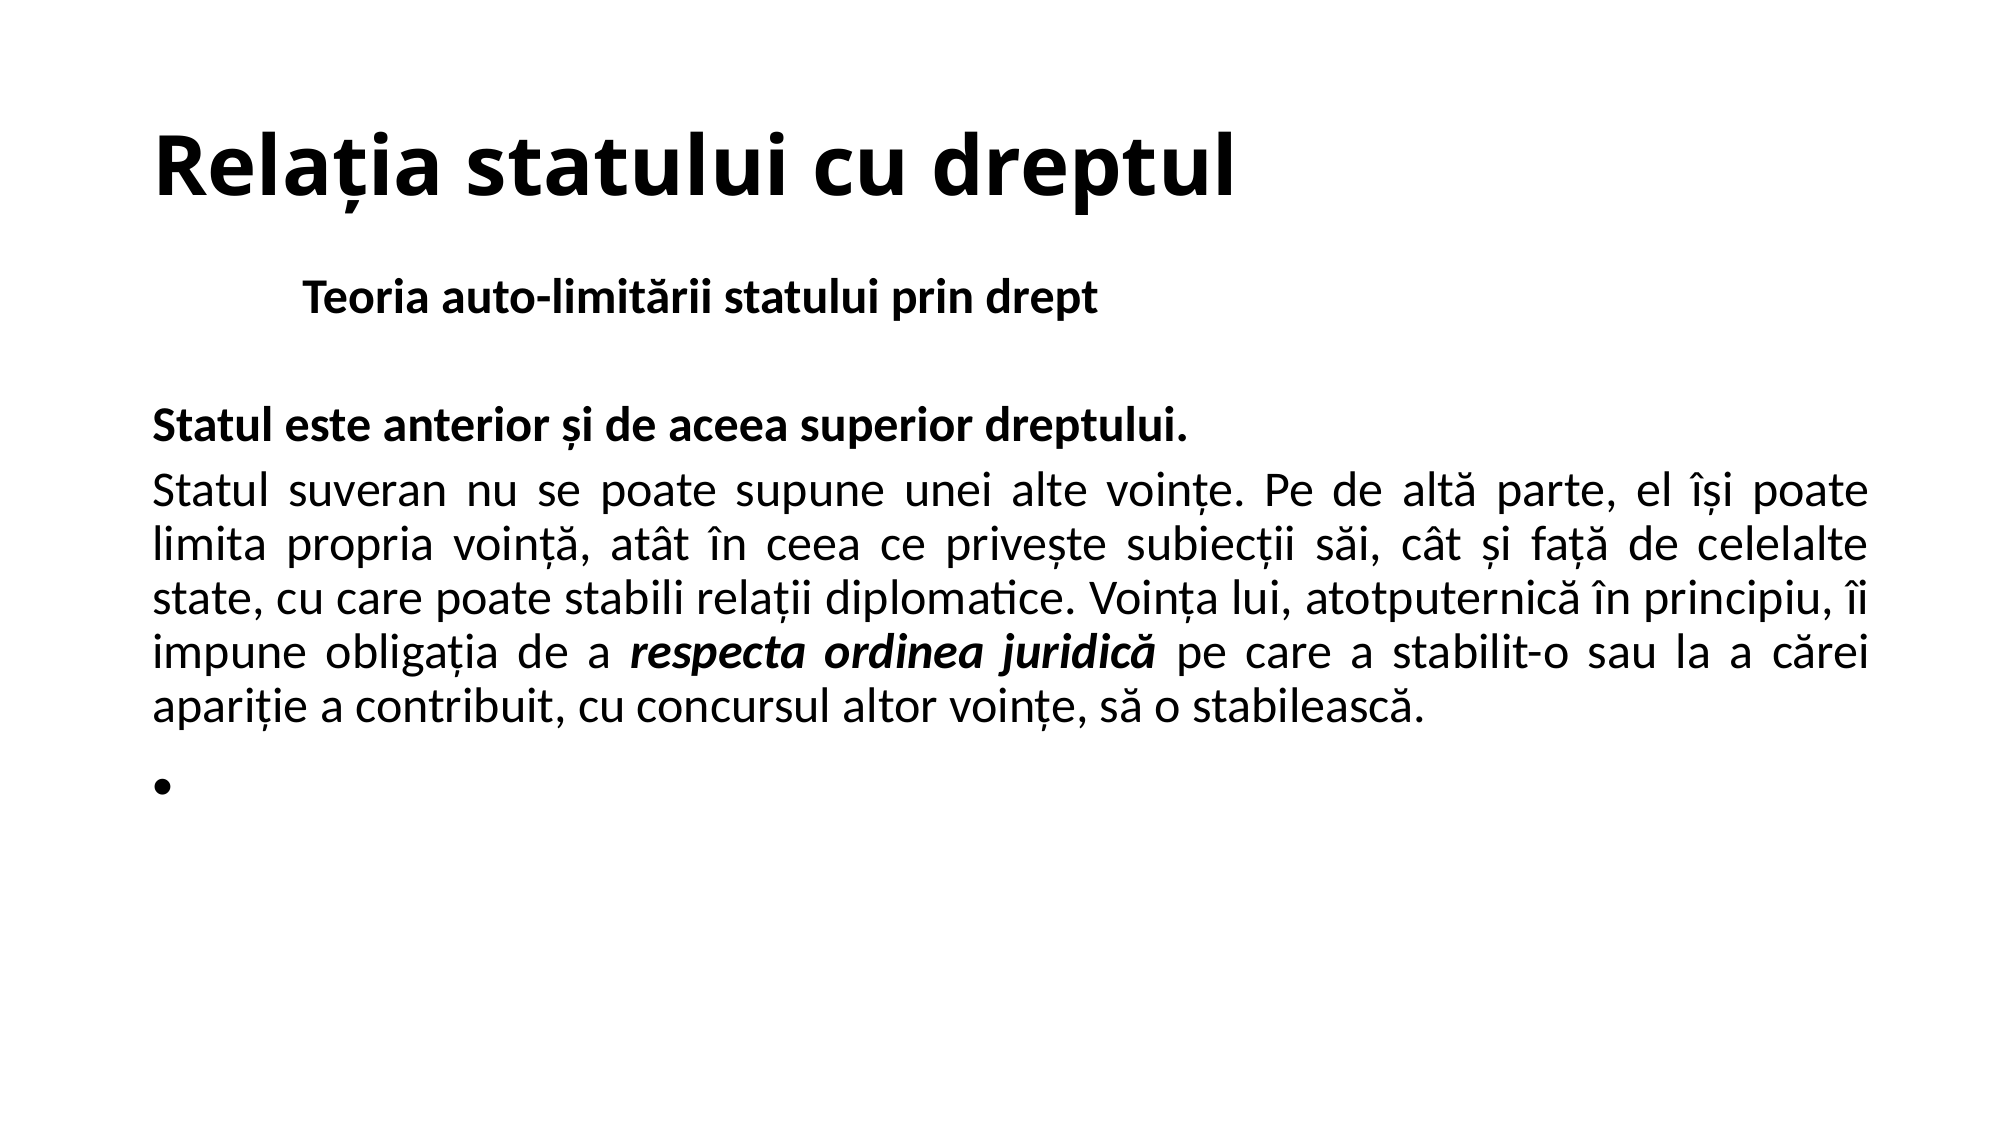

Relația statului cu dreptul
# Teoria auto-limitării statului prin drept
Statul este anterior și de aceea superior dreptului.
Statul suveran nu se poate supune unei alte voințe. Pe de altă parte, el își poate limita propria voință, atât în ceea ce privește subiecții săi, cât și față de celelalte state, cu care poate stabili relații diplomatice. Voința lui, atotputernică în principiu, îi impune obligația de a respecta ordinea juridică pe care a stabilit-o sau la a cărei apariție a contribuit, cu concursul altor voințe, să o stabilească.